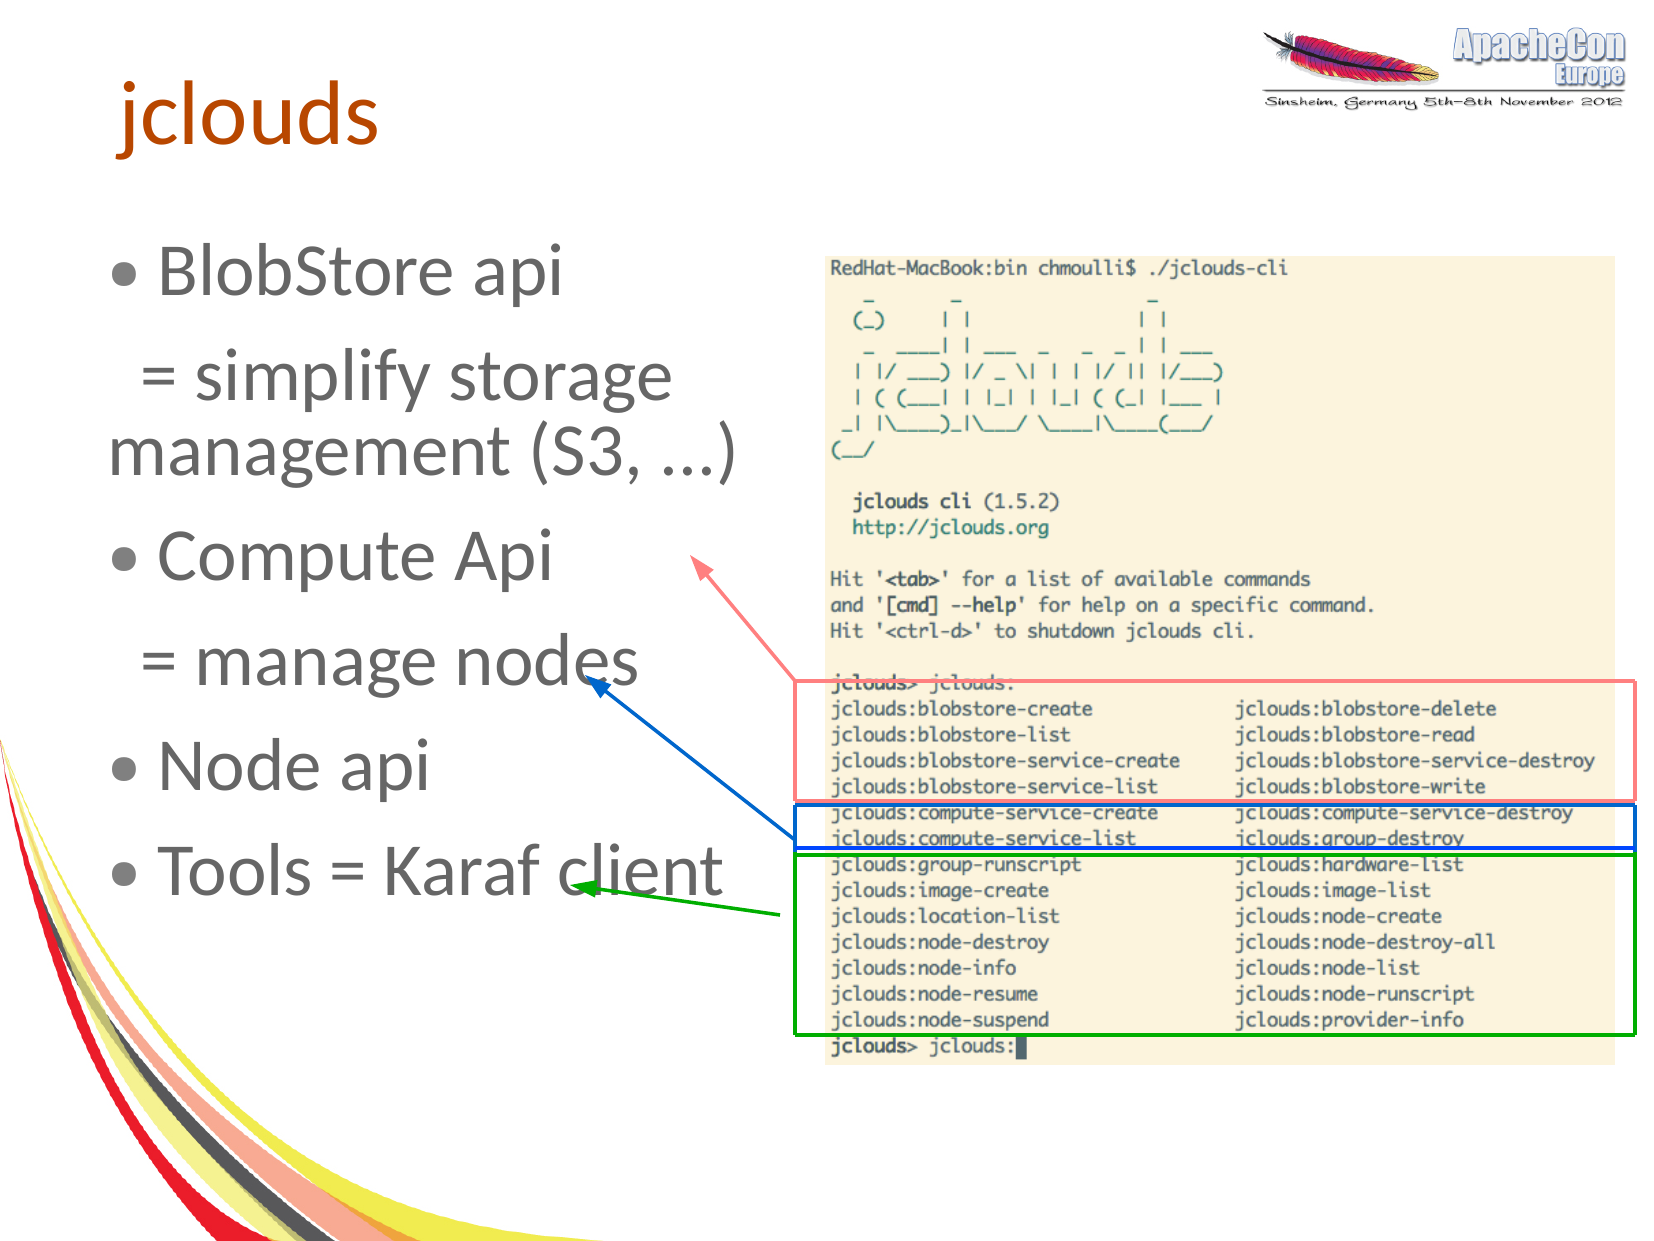

# jclouds
 BlobStore api
= simplify storage management (S3, ...)
 Compute Api
= manage nodes
 Node api
 Tools = Karaf client